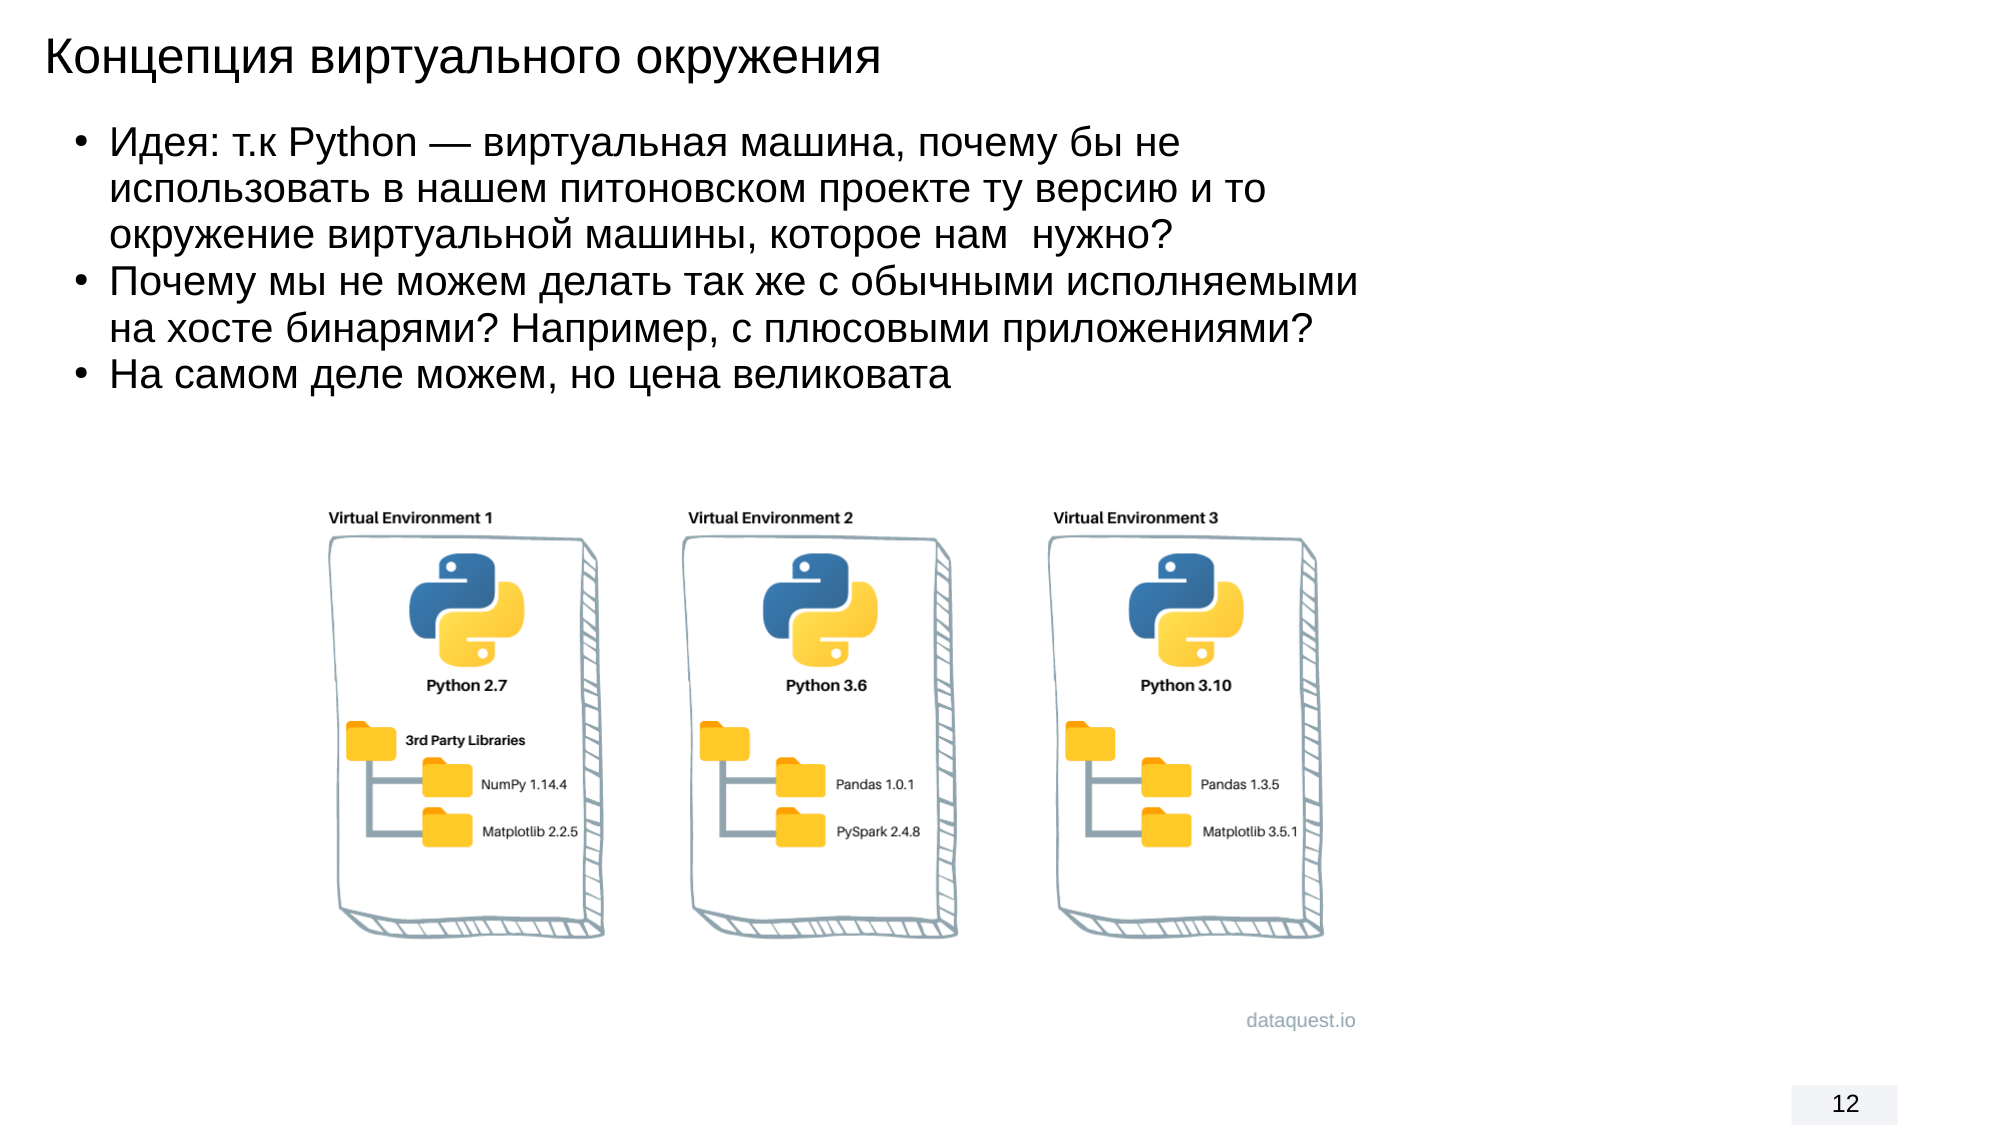

Концепция виртуального окружения
Идея: т.к Python — виртуальная машина, почему бы не использовать в нашем питоновском проекте ту версию и то окружение виртуальной машины, которое нам нужно?
Почему мы не можем делать так же с обычными исполняемыми на хосте бинарями? Например, с плюсовыми приложениями?
На самом деле можем, но цена великовата